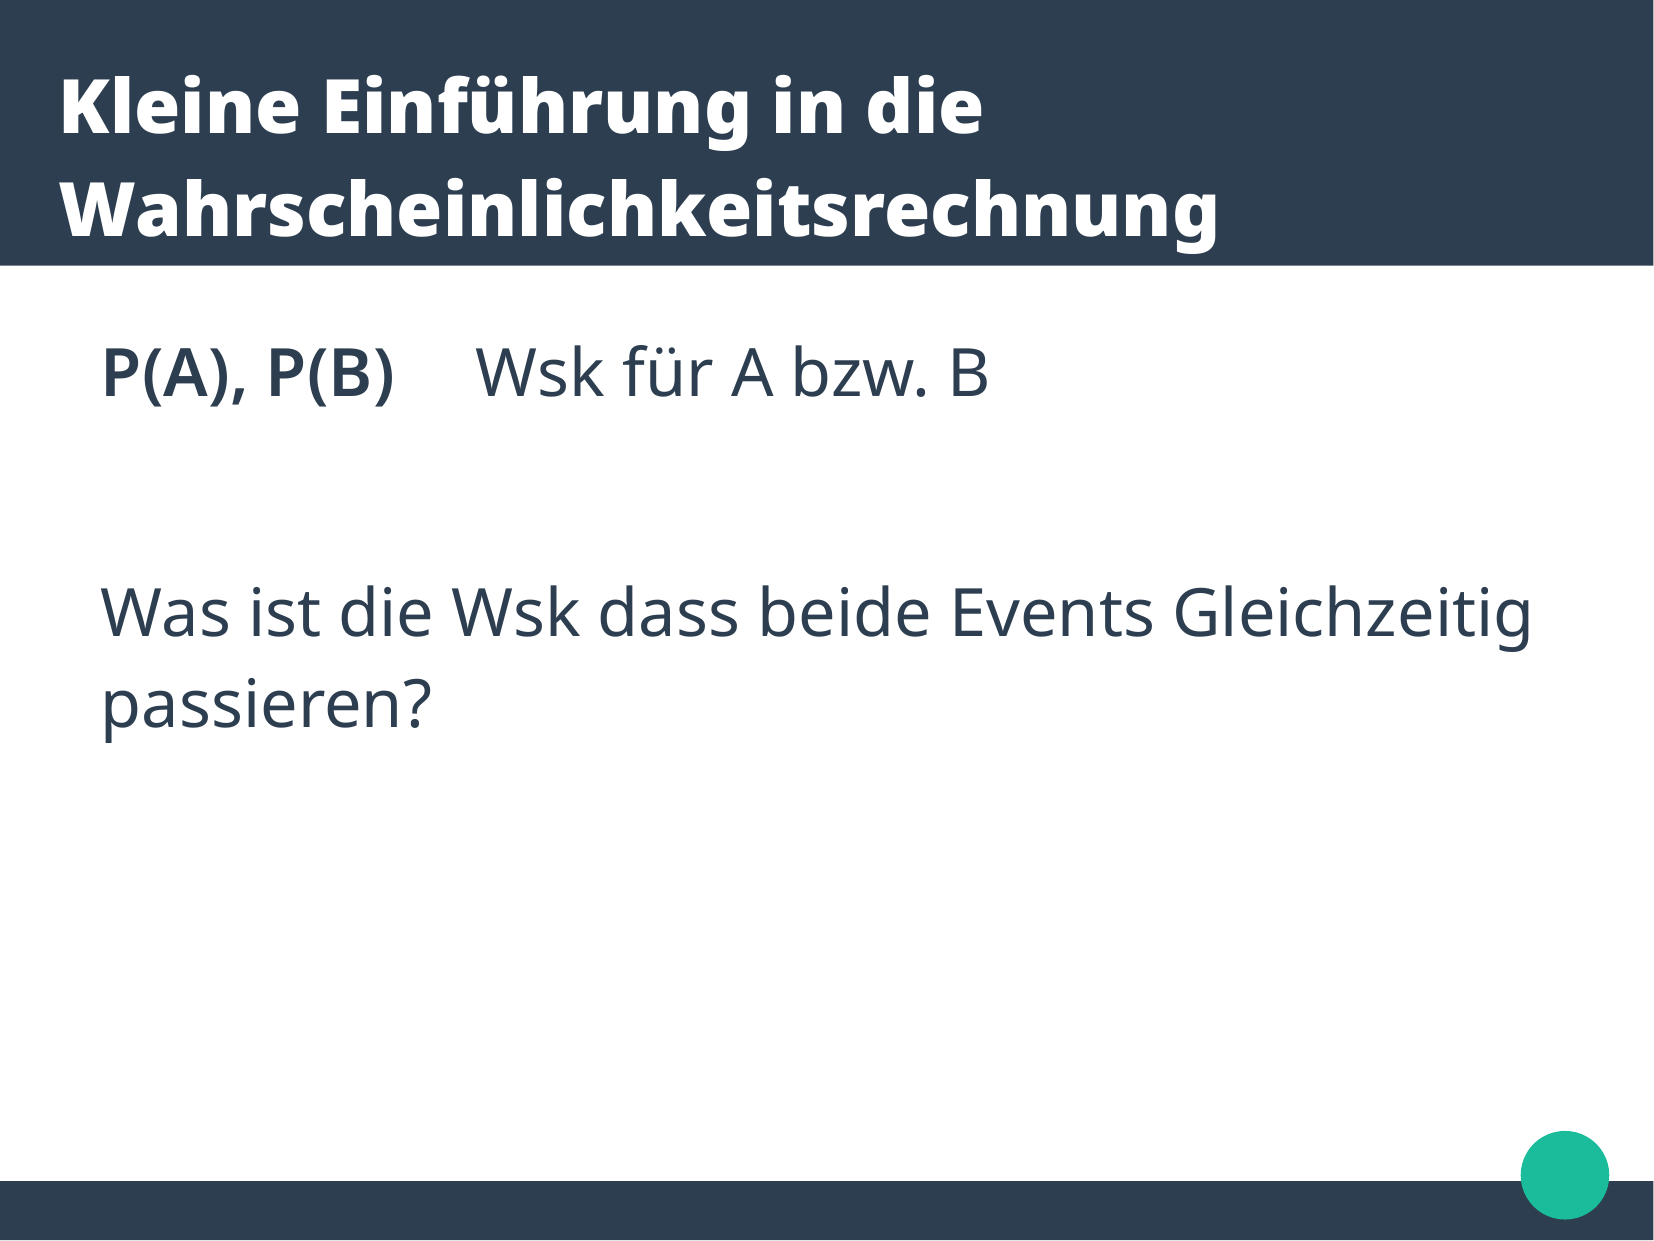

Kleine Einführung in die Wahrscheinlichkeitsrechnung
# P(A), P(B)		Wsk für A bzw. B
Was ist die Wsk dass beide Events Gleichzeitig passieren?